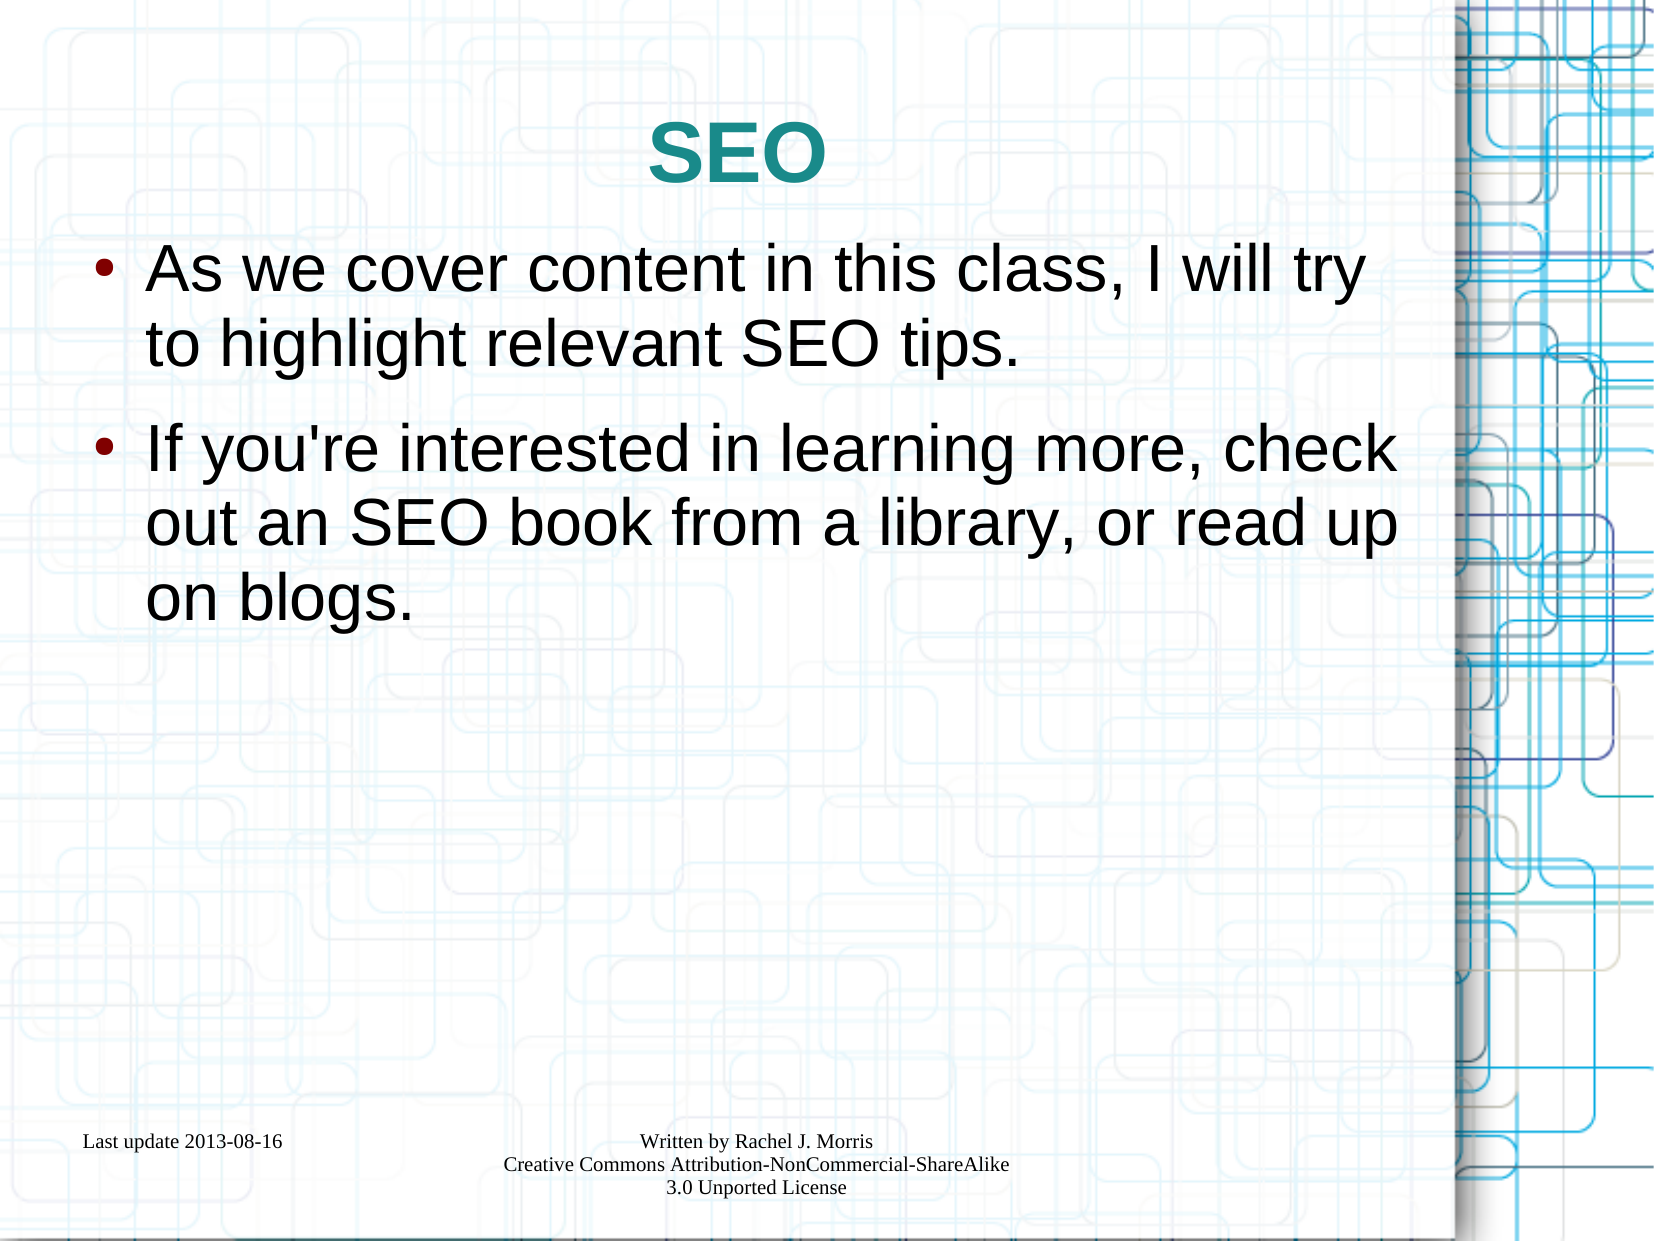

# SEO
As we cover content in this class, I will try to highlight relevant SEO tips.
If you're interested in learning more, check out an SEO book from a library, or read up on blogs.